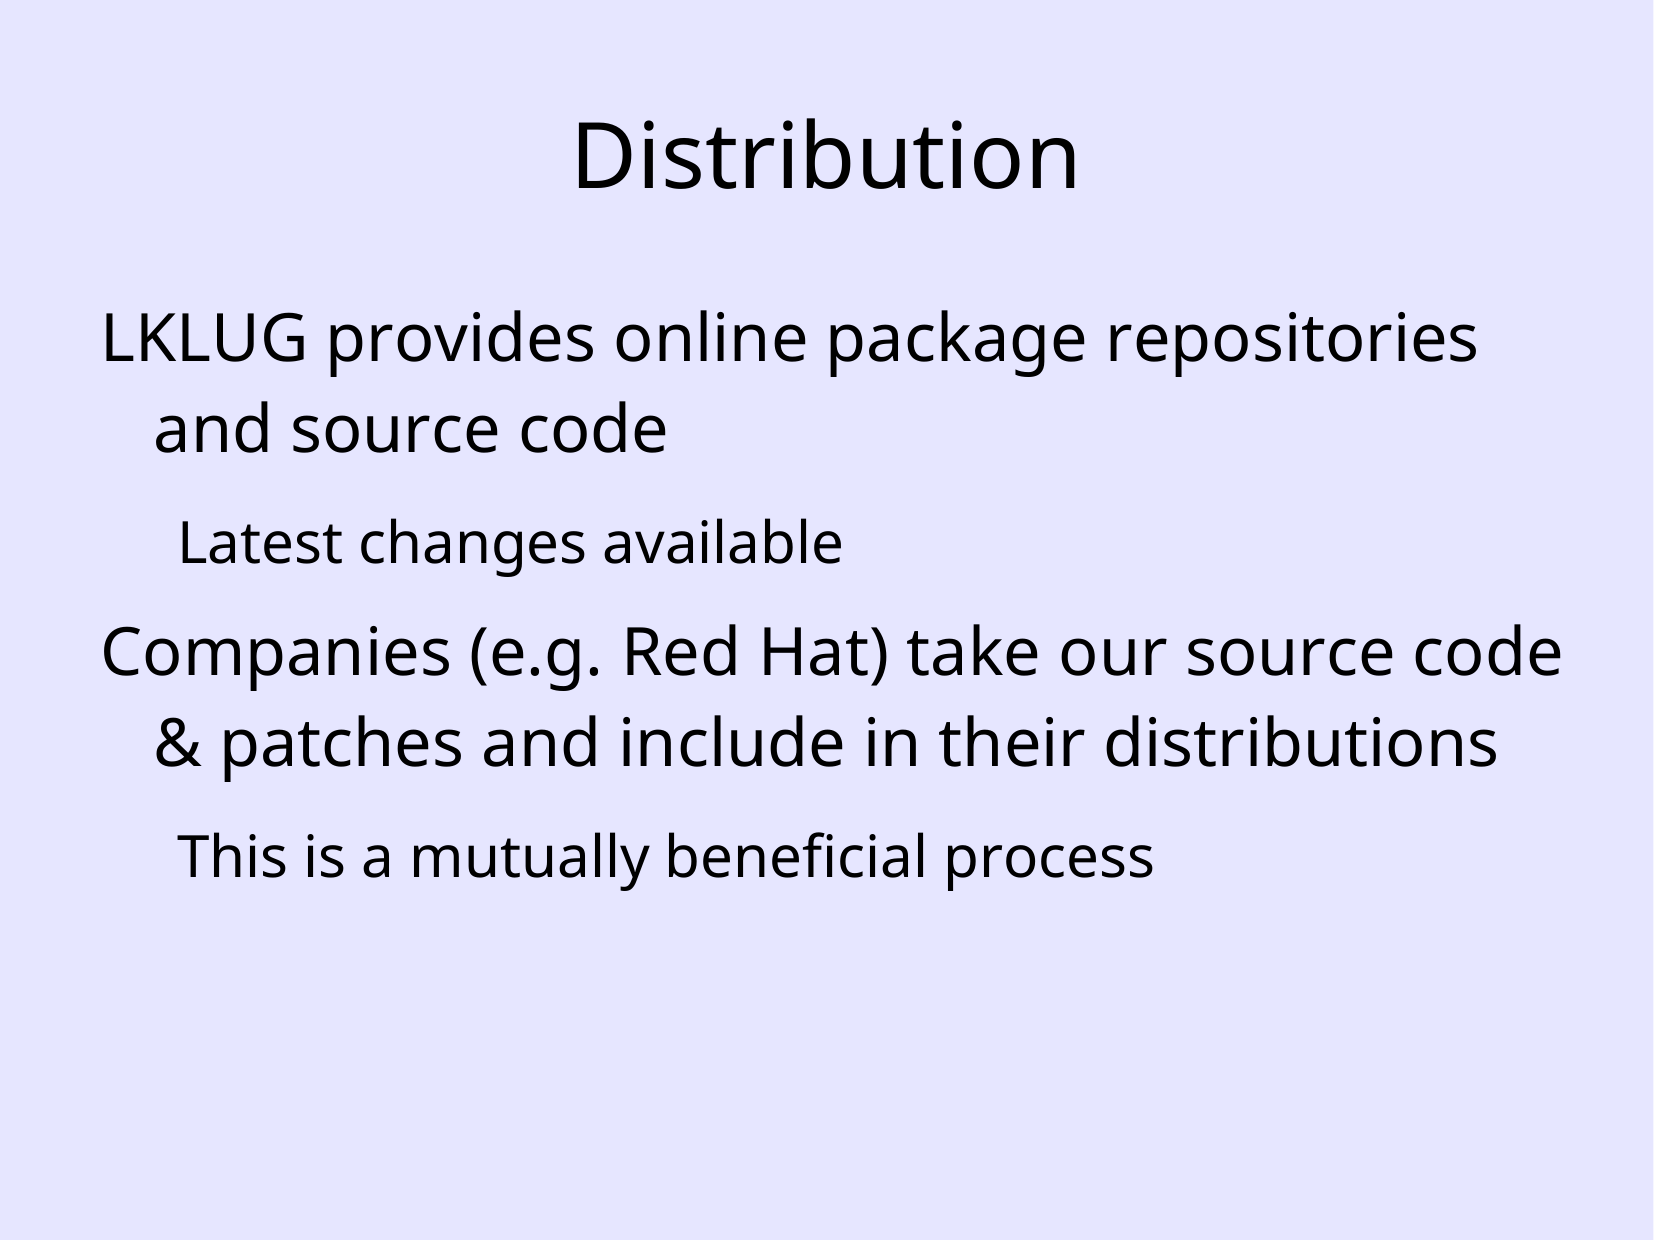

# Distribution
LKLUG provides online package repositories and source code
Latest changes available
Companies (e.g. Red Hat) take our source code & patches and include in their distributions
This is a mutually beneficial process